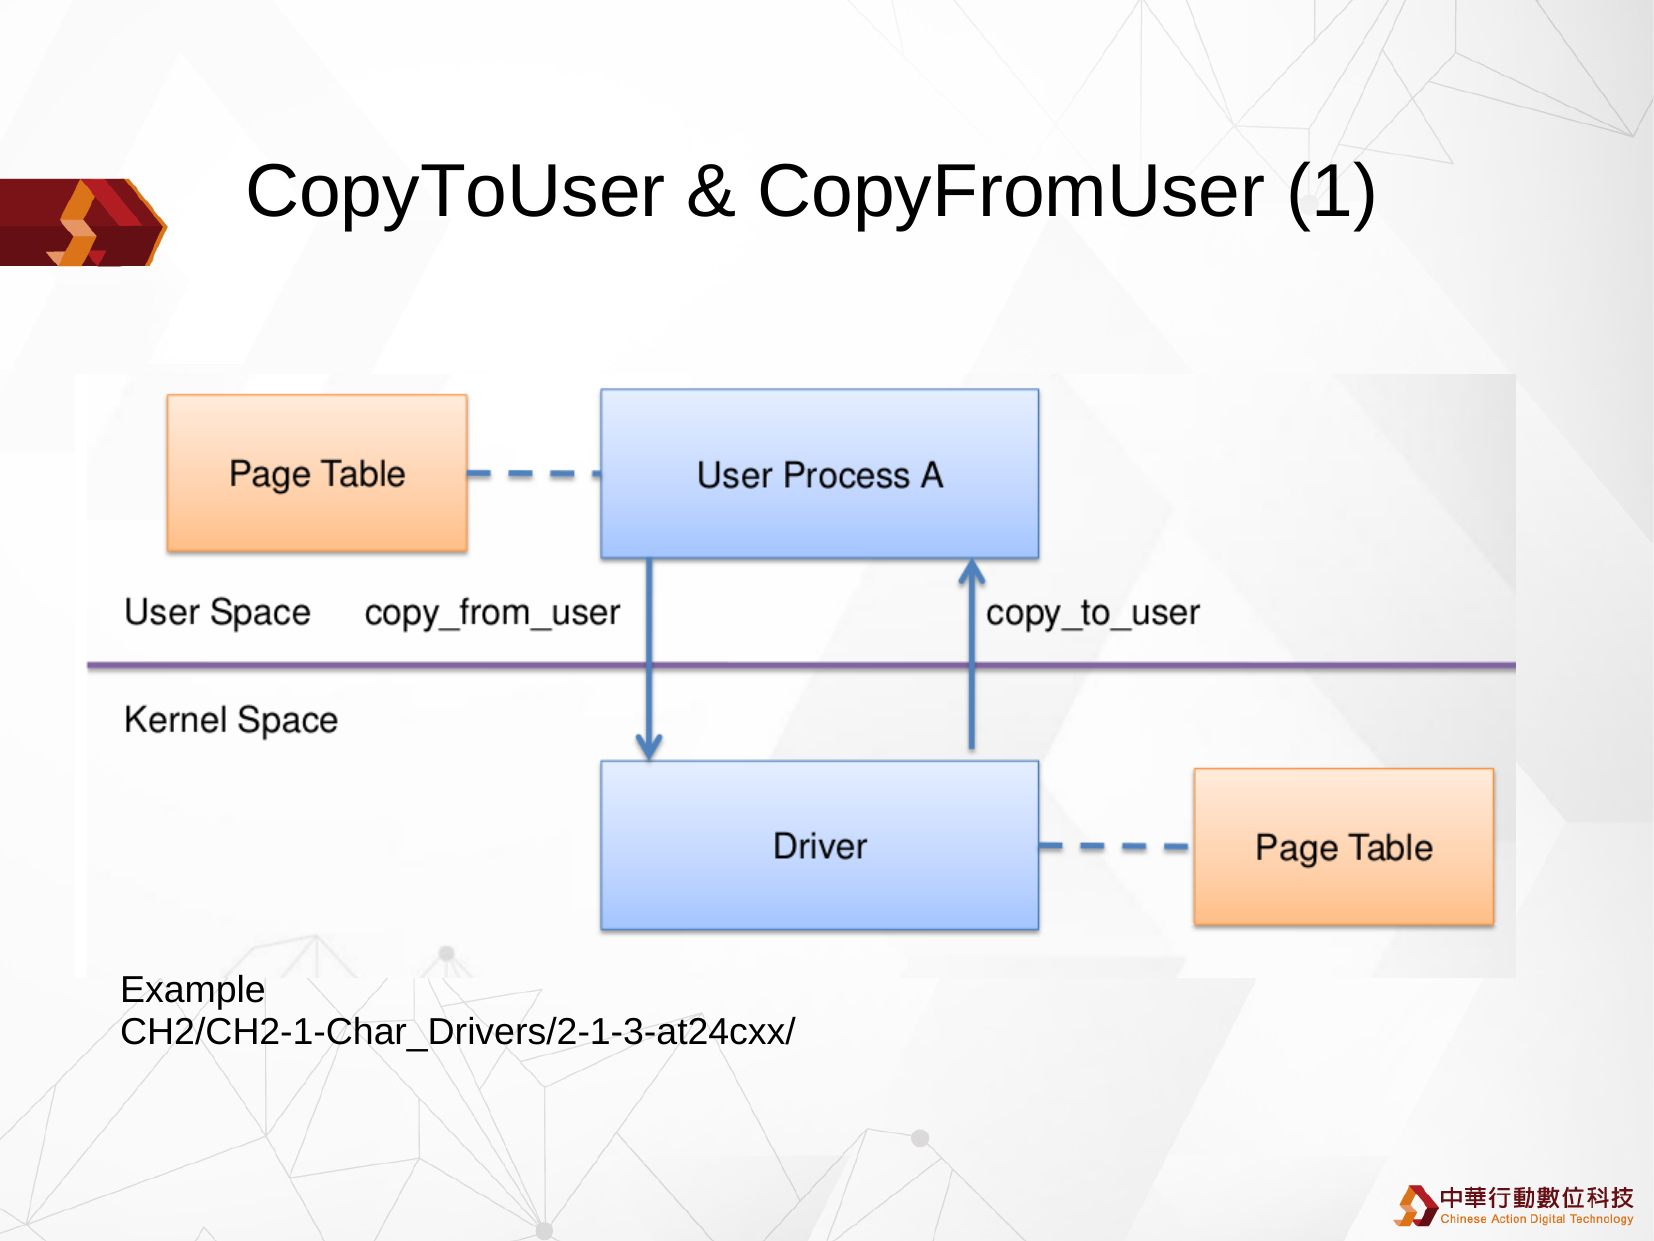

# CopyToUser & CopyFromUser (1)
Example
CH2/CH2-1-Char_Drivers/2-1-3-at24cxx/